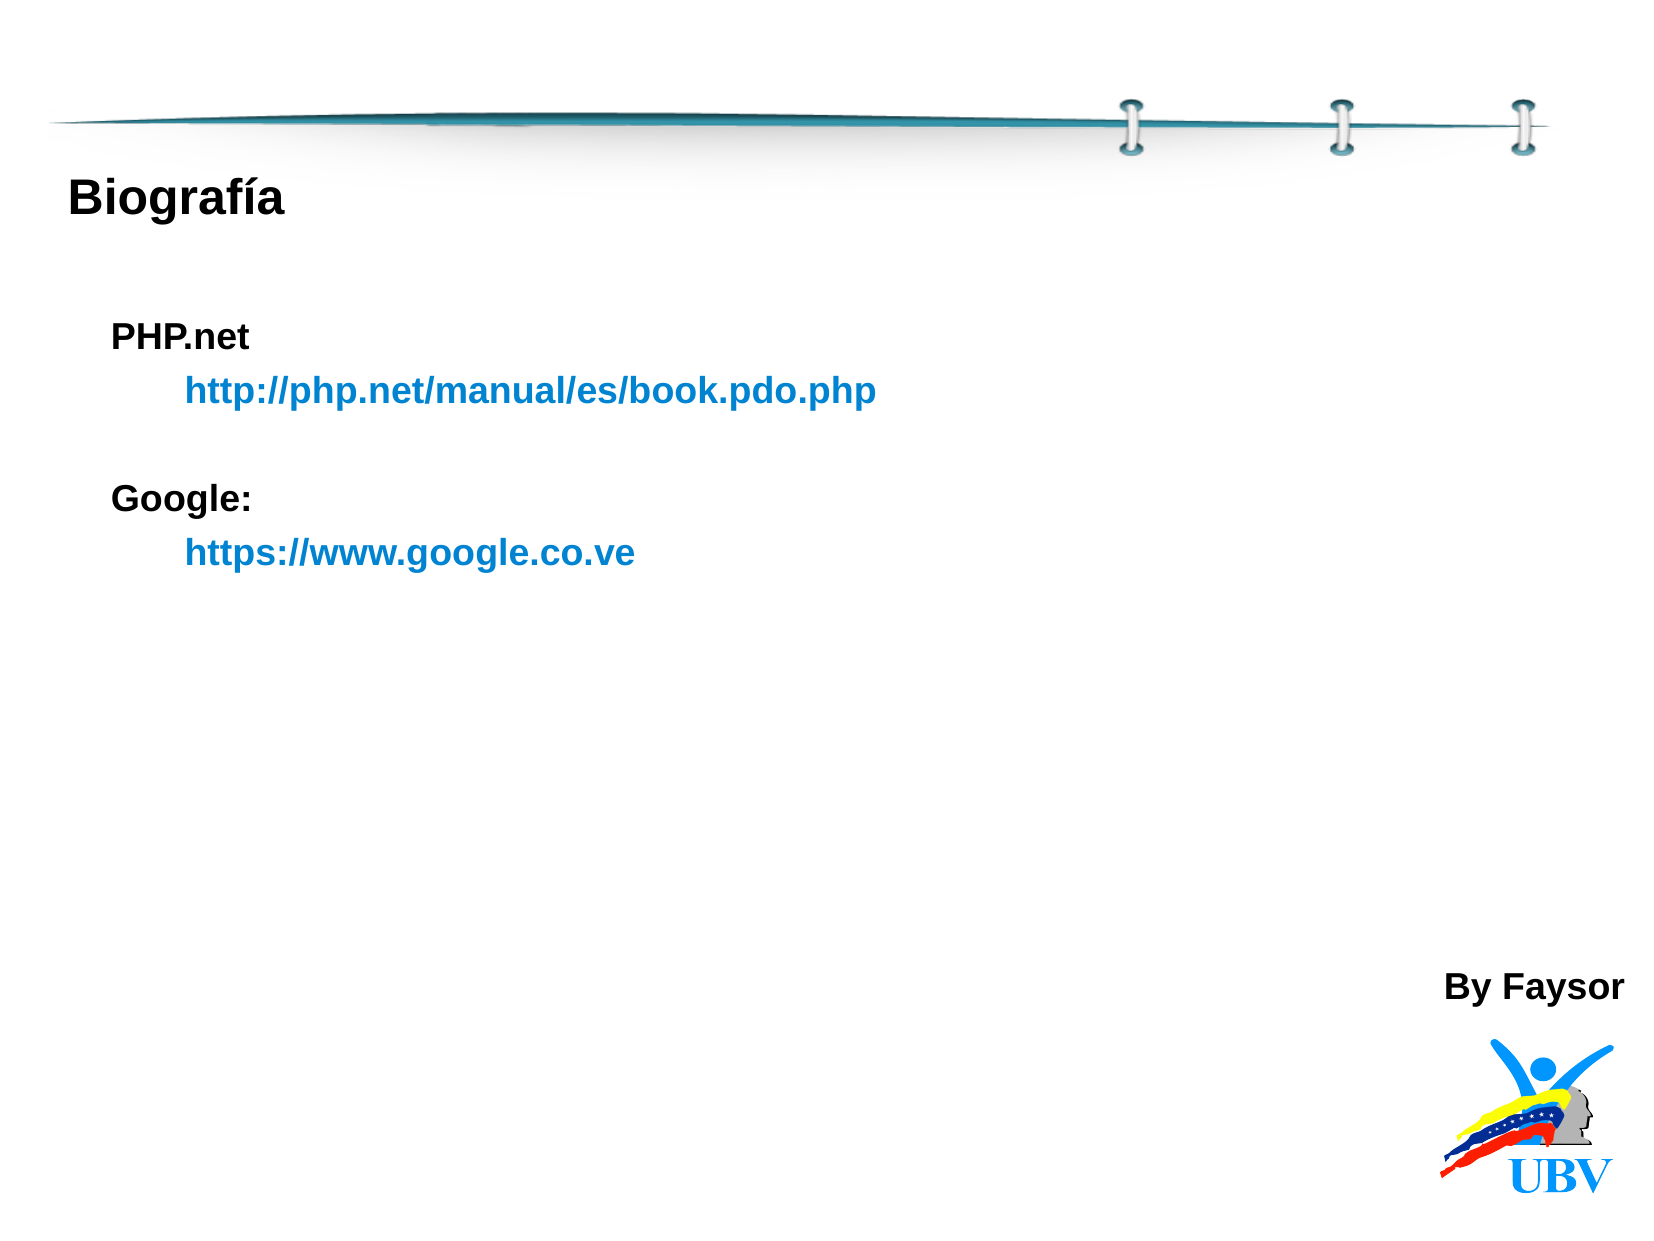

Biografía
PHP.net
	http://php.net/manual/es/book.pdo.php
Google:
	https://www.google.co.ve
By Faysor